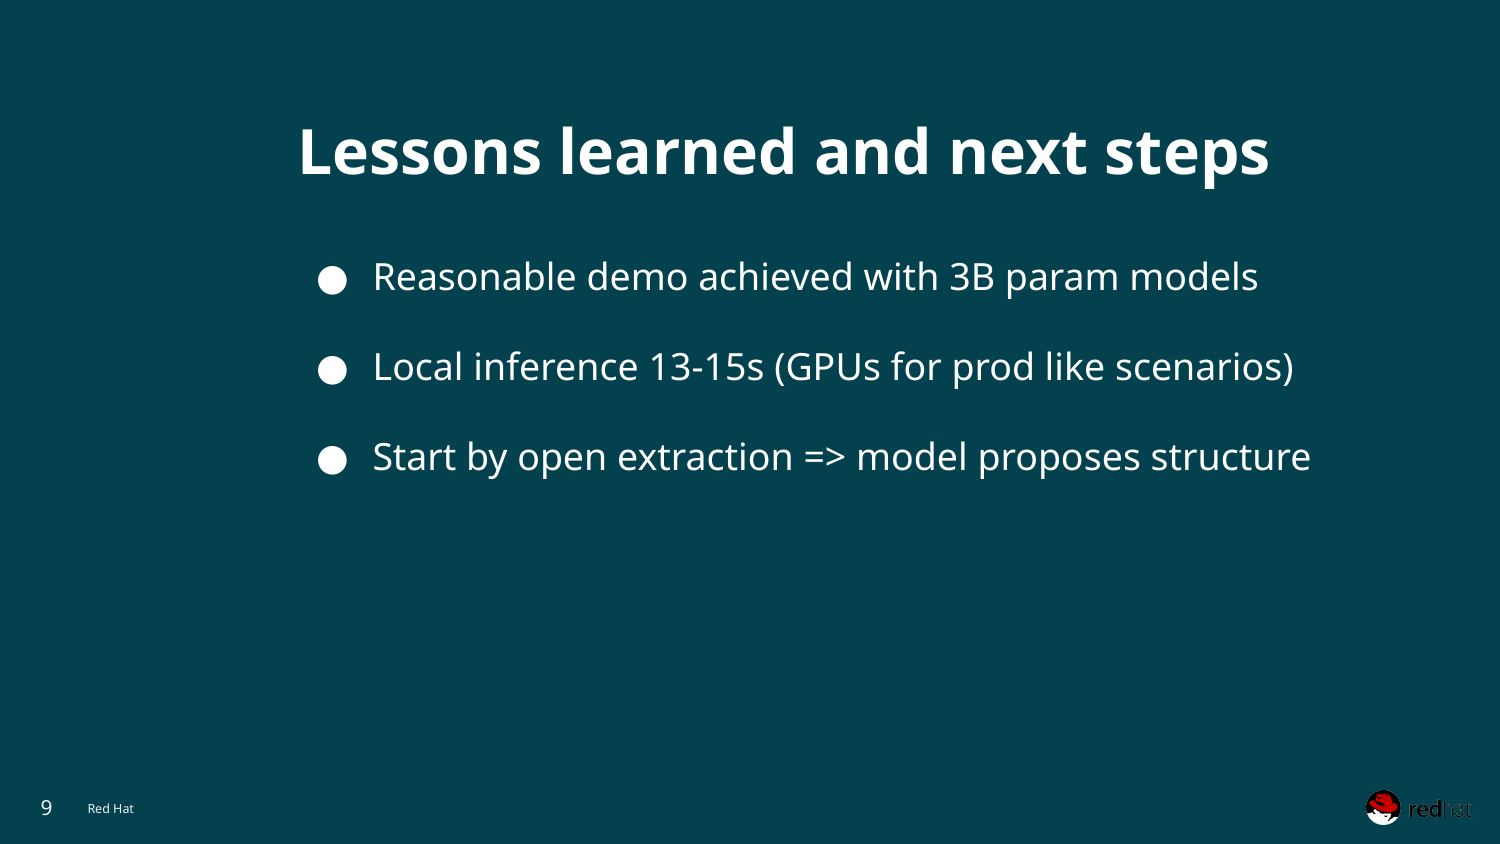

Lessons learned and next steps
Reasonable demo achieved with 3B param models
Local inference 13-15s (GPUs for prod like scenarios)
Start by open extraction => model proposes structure